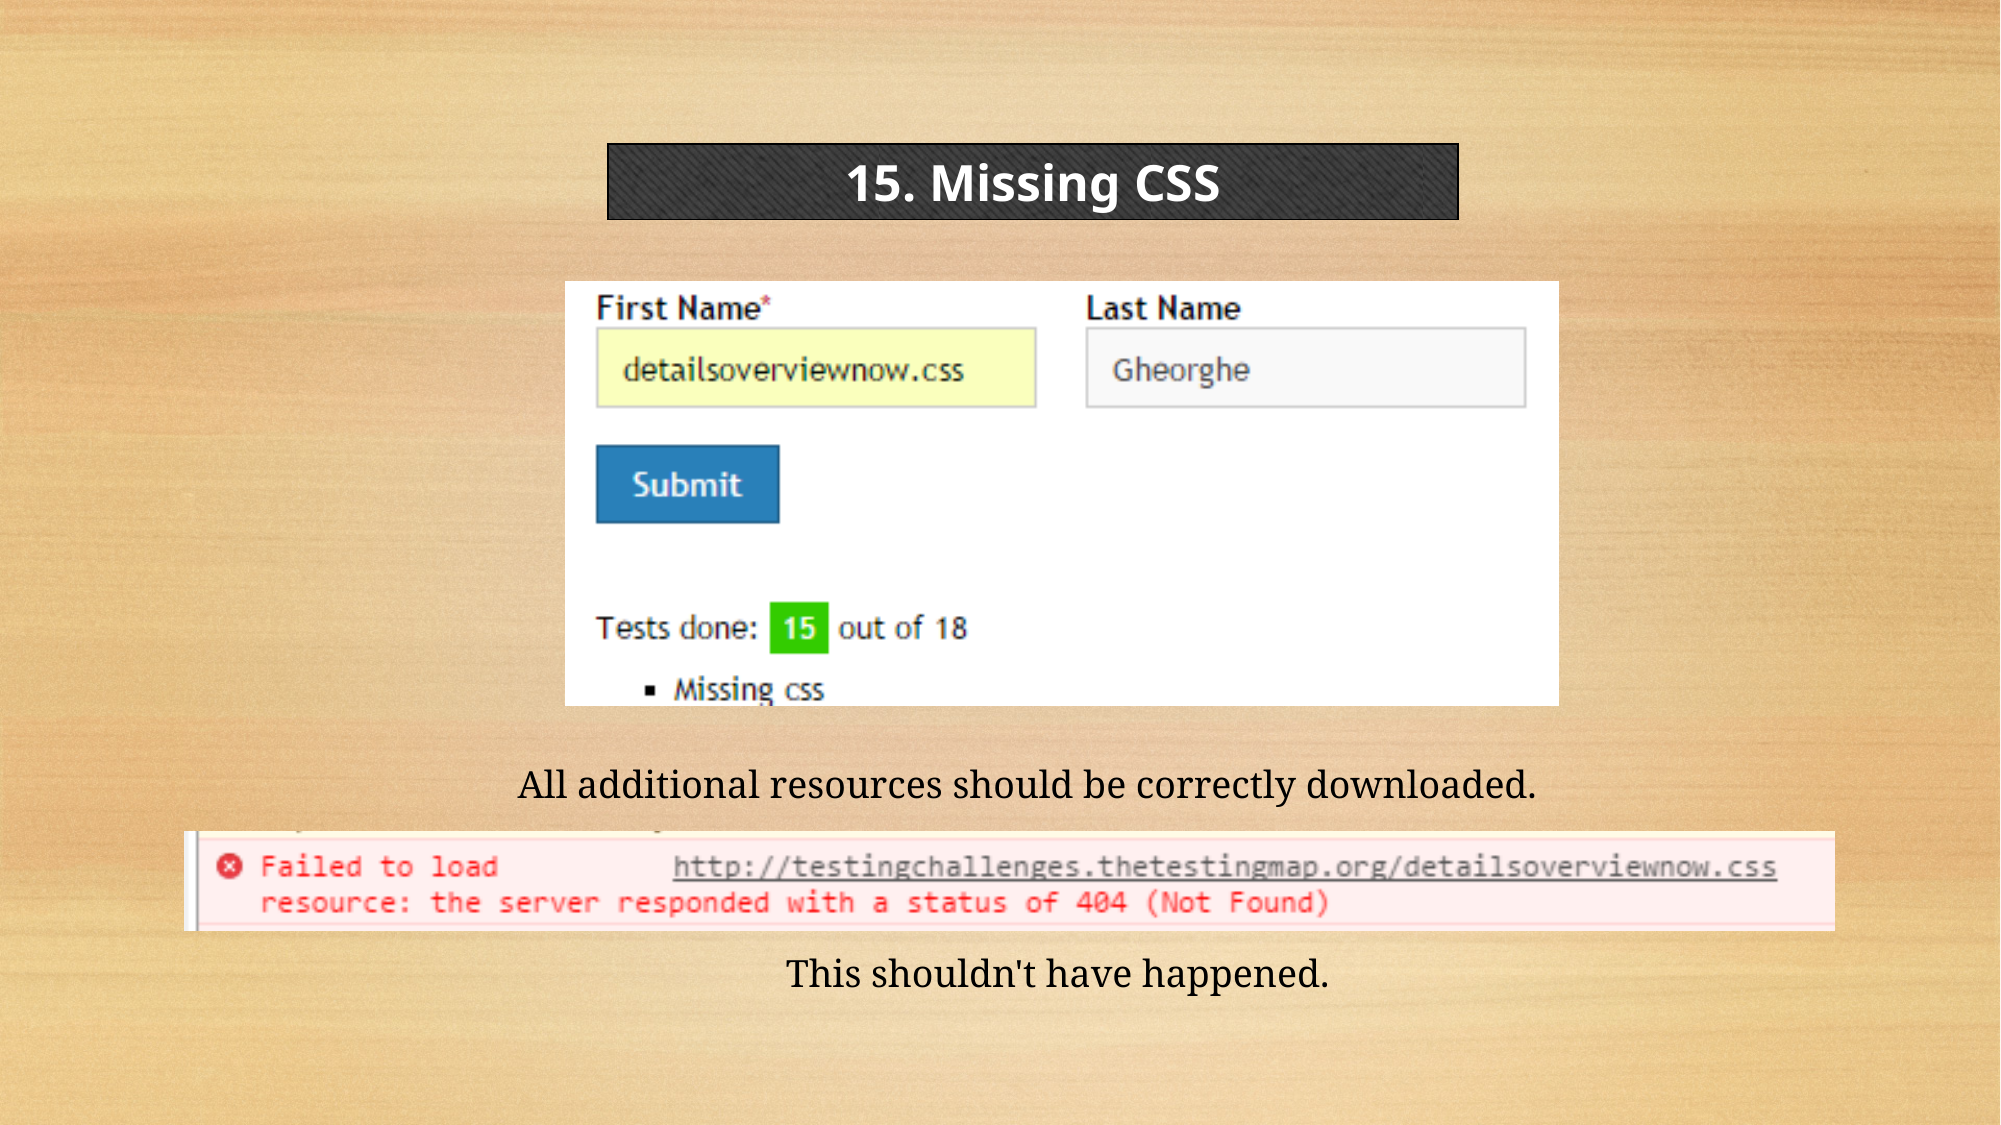

15. Missing CSS
All additional resources should be correctly downloaded.
This shouldn't have happened.